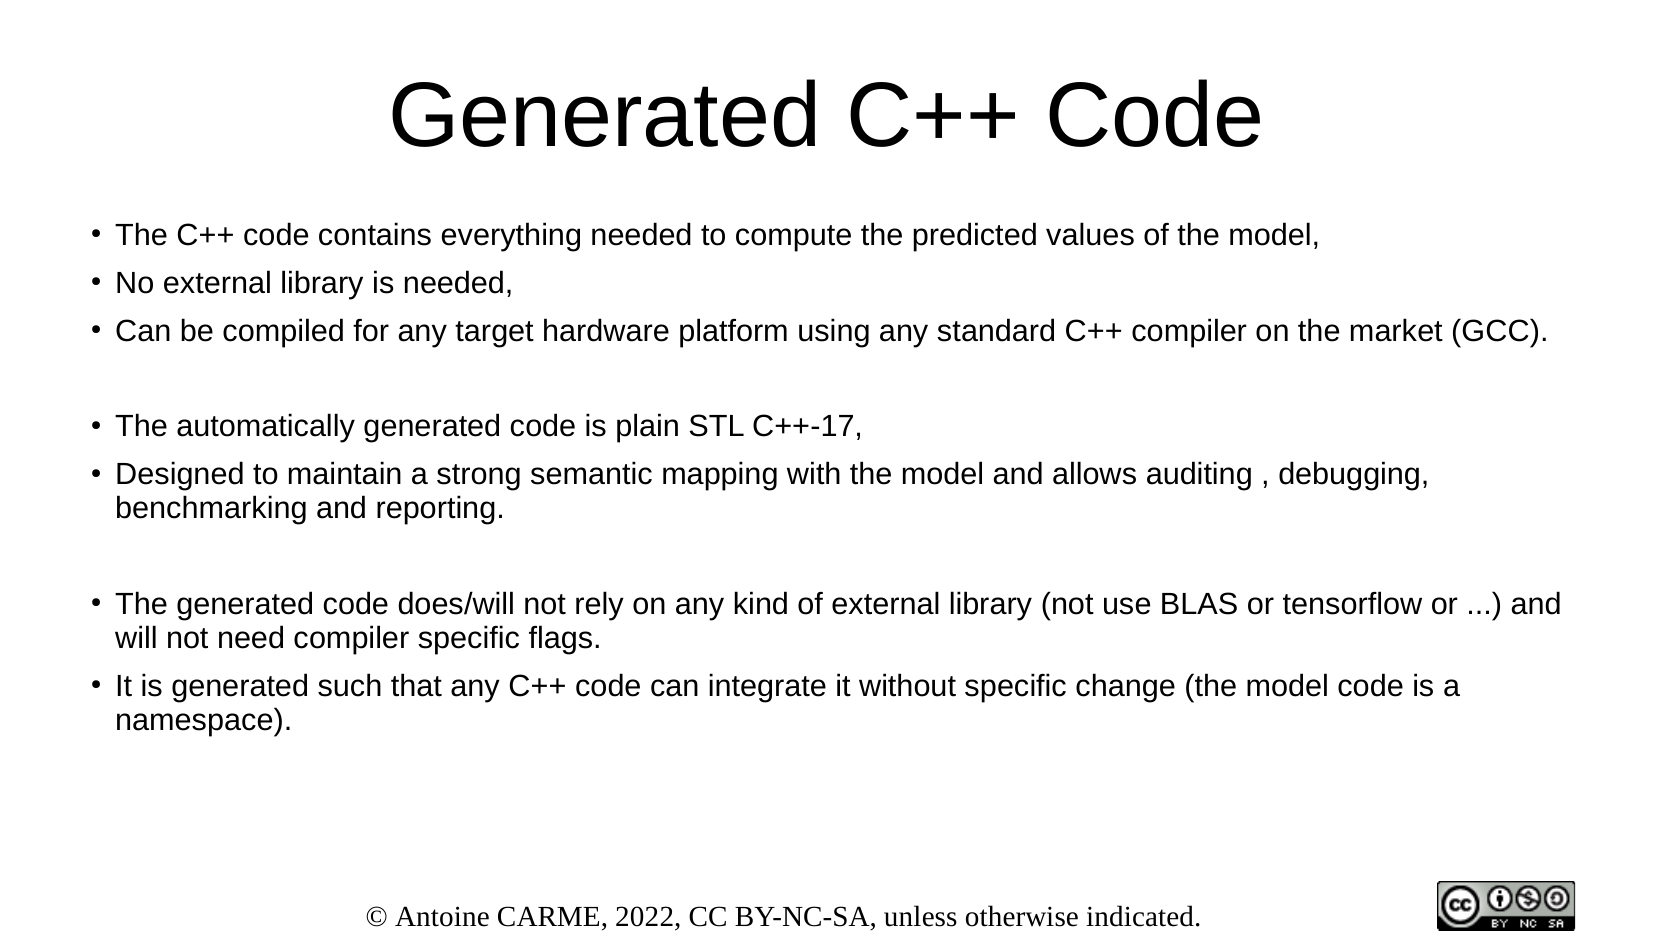

# Generated C++ Code
The C++ code contains everything needed to compute the predicted values of the model,
No external library is needed,
Can be compiled for any target hardware platform using any standard C++ compiler on the market (GCC).
The automatically generated code is plain STL C++-17,
Designed to maintain a strong semantic mapping with the model and allows auditing , debugging, benchmarking and reporting.
The generated code does/will not rely on any kind of external library (not use BLAS or tensorflow or ...) and will not need compiler specific flags.
It is generated such that any C++ code can integrate it without specific change (the model code is a namespace).